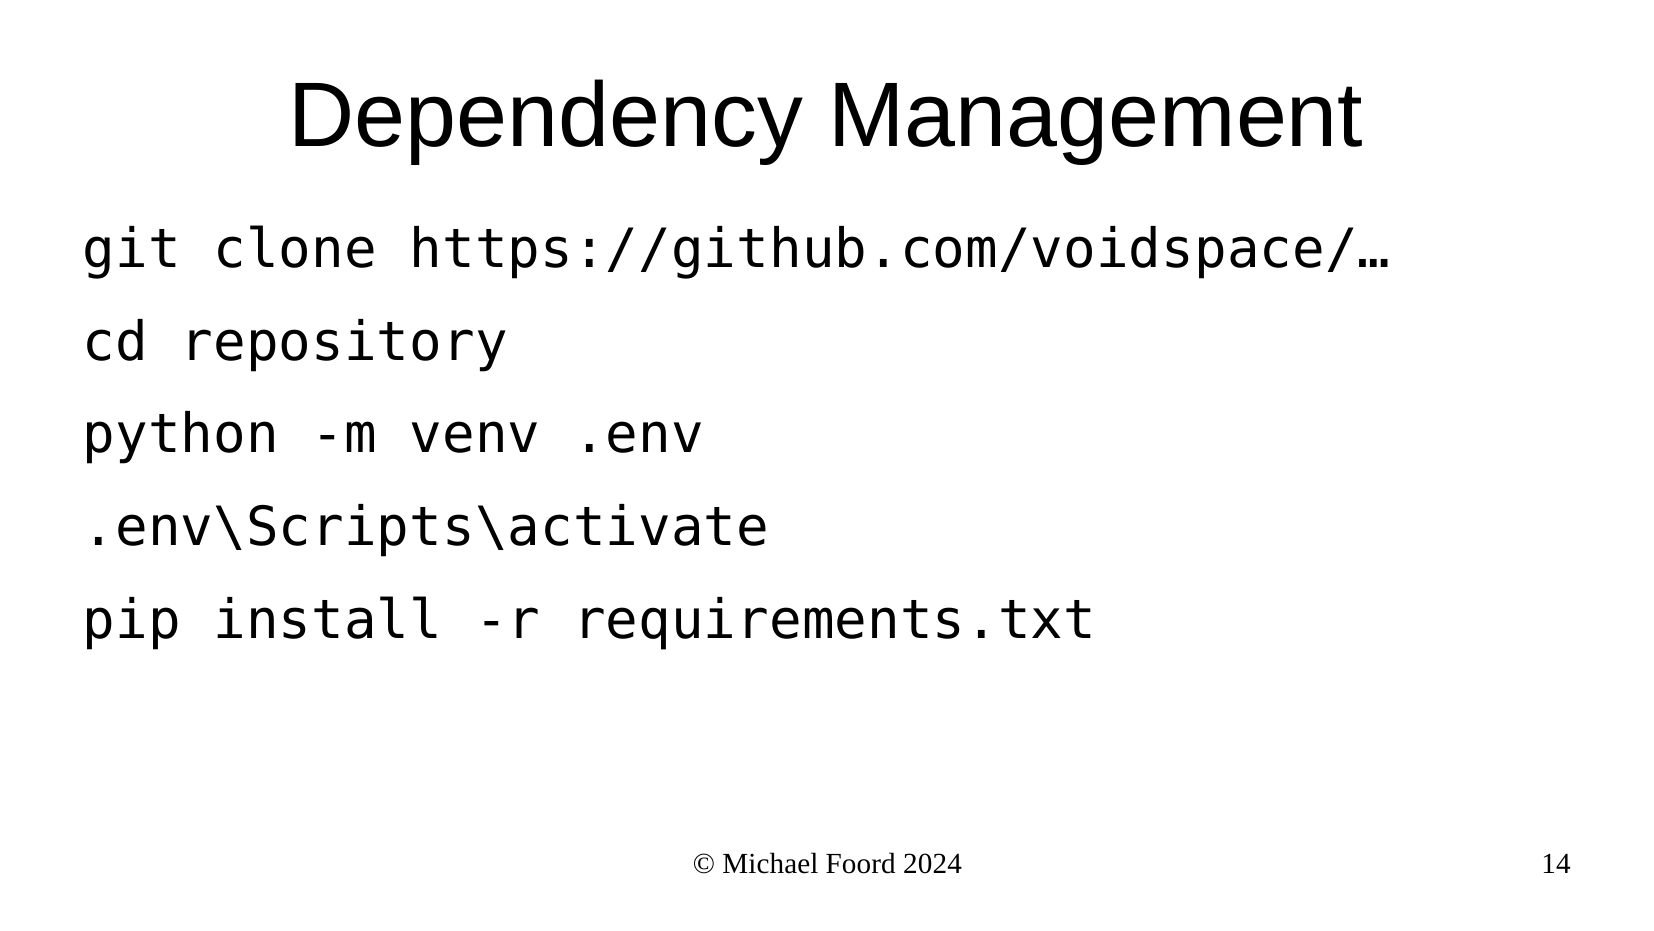

# Dependency Management
git clone https://github.com/voidspace/…
cd repository
python -m venv .env
.env\Scripts\activate
pip install -r requirements.txt
© Michael Foord 2024
14